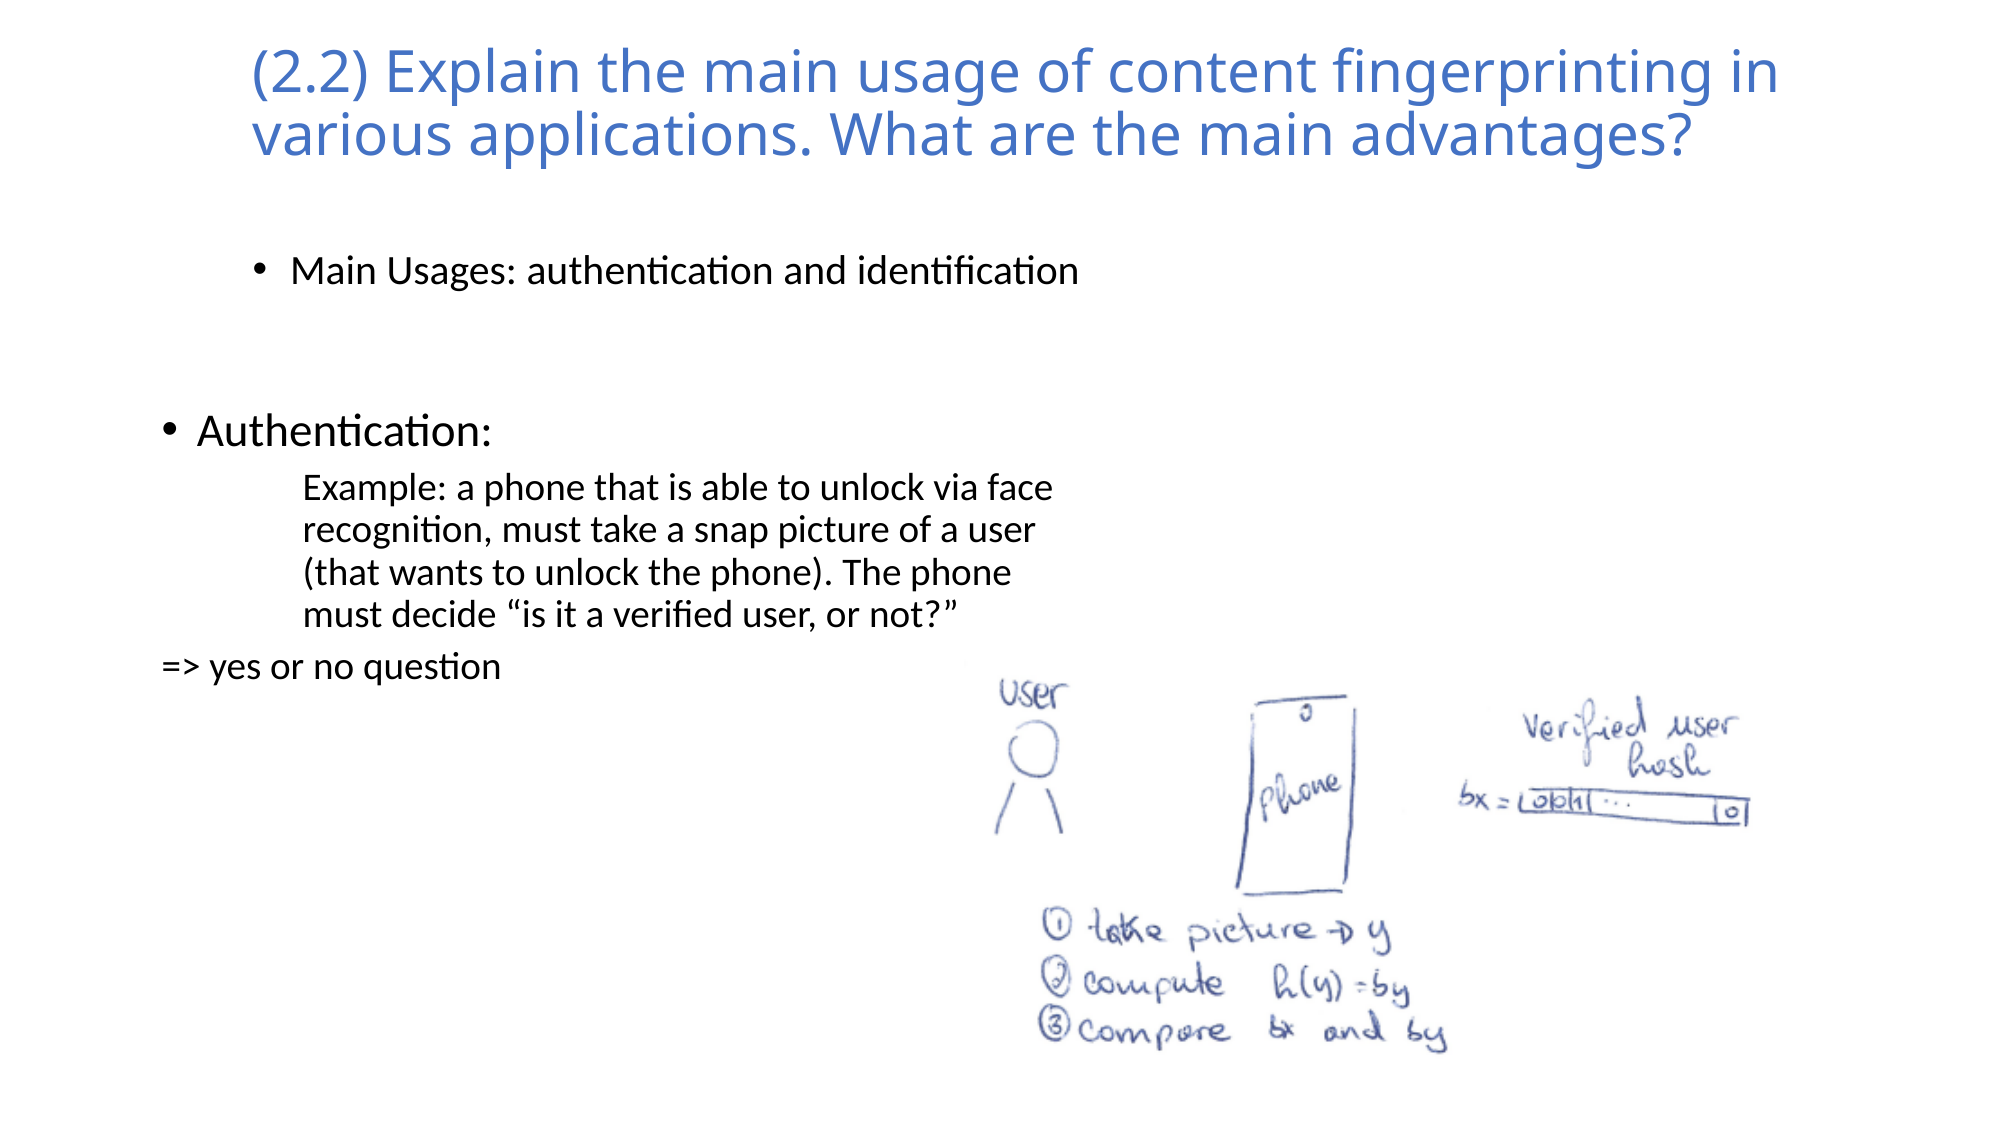

# (2.2) Explain the main usage of content fingerprinting in various applications. What are the main advantages?
Main Usages: authentication and identification
Authentication:
Example: a phone that is able to unlock via face recognition, must take a snap picture of a user (that wants to unlock the phone). The phone must decide “is it a verified user, or not?”
=> yes or no question